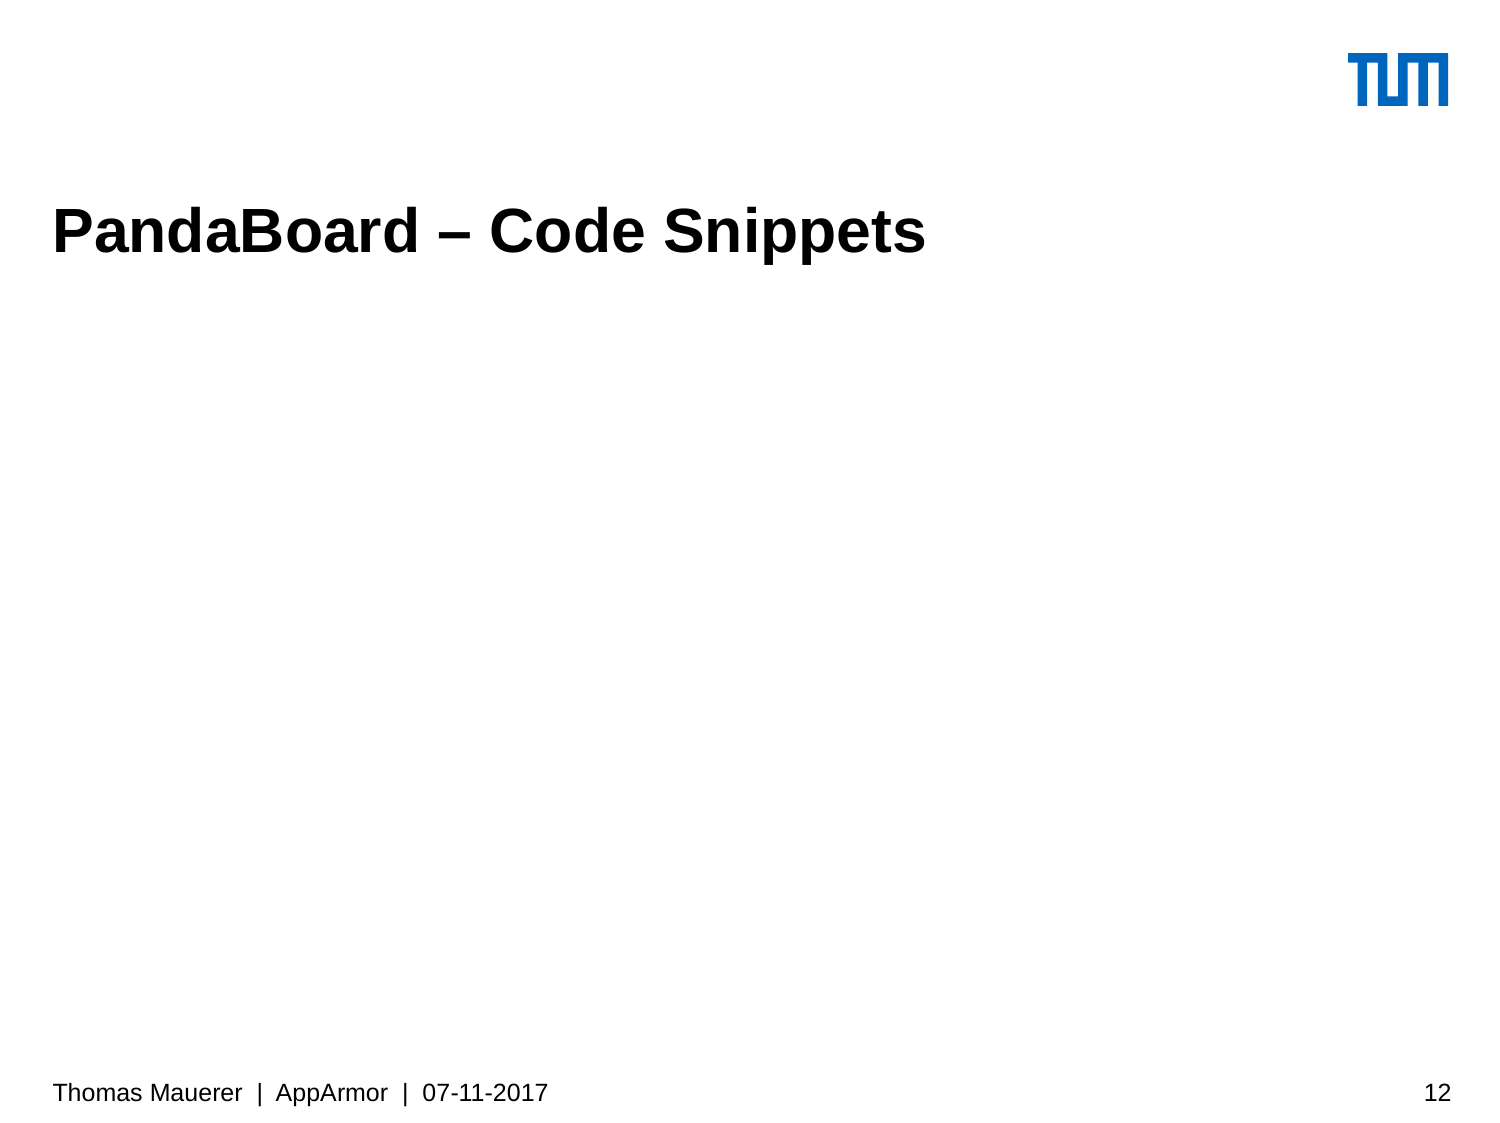

# PandaBoard – Code Snippets
Thomas Mauerer | AppArmor | 07-11-2017
12